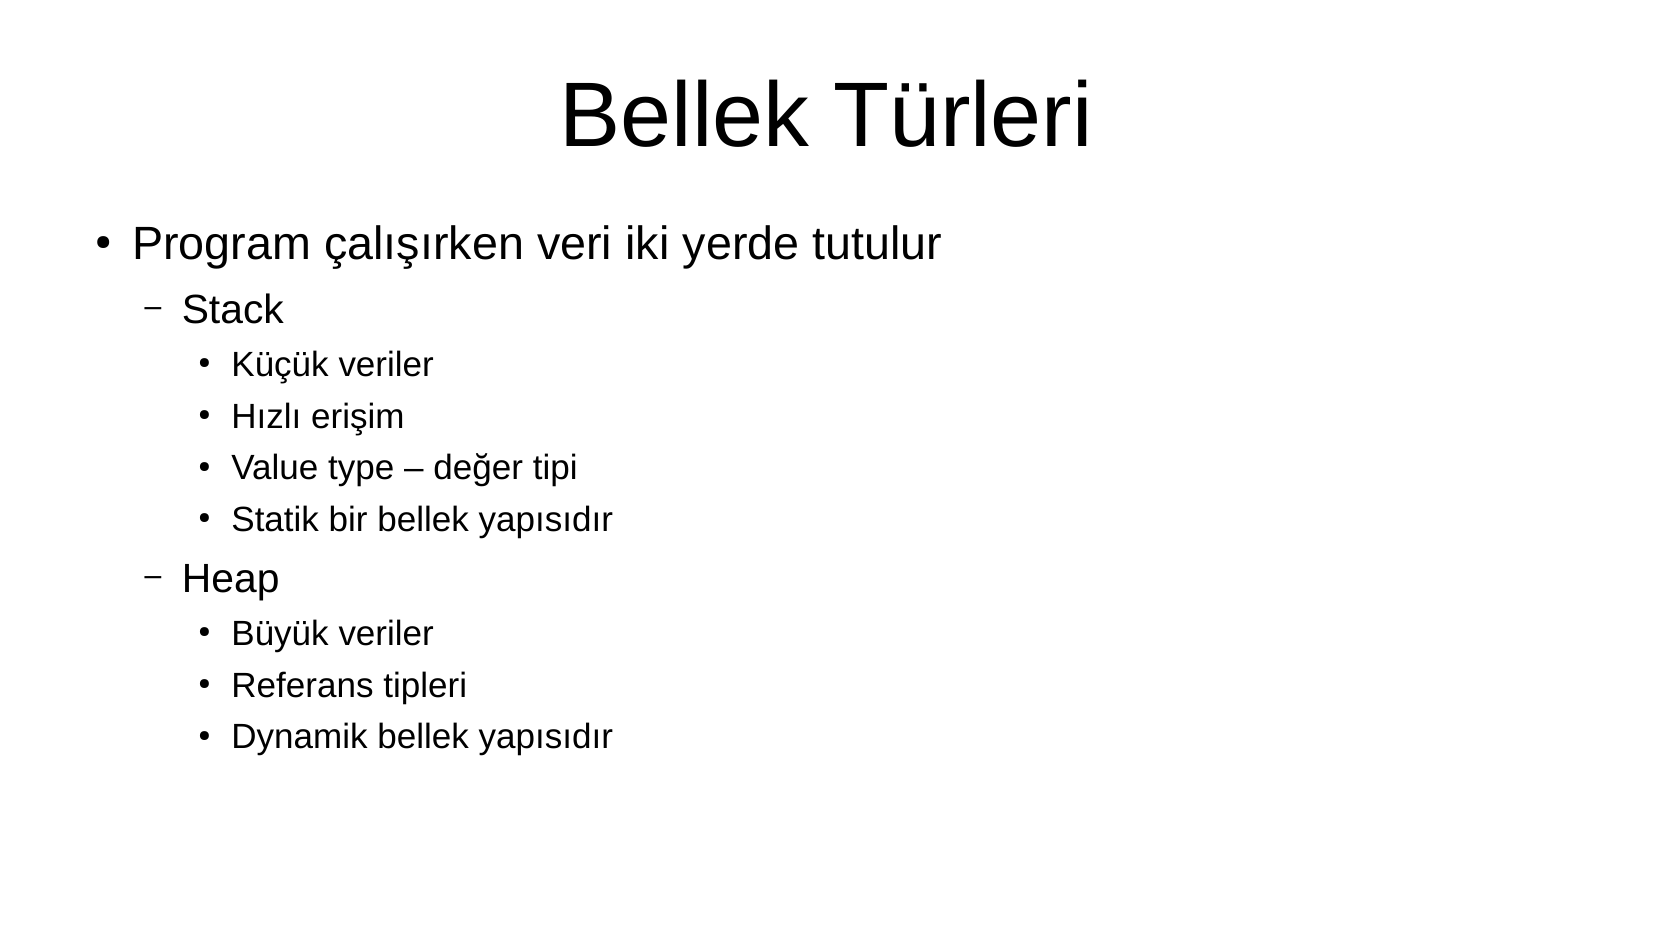

# Bellek Türleri
Program çalışırken veri iki yerde tutulur
Stack
Küçük veriler
Hızlı erişim
Value type – değer tipi
Statik bir bellek yapısıdır
Heap
Büyük veriler
Referans tipleri
Dynamik bellek yapısıdır